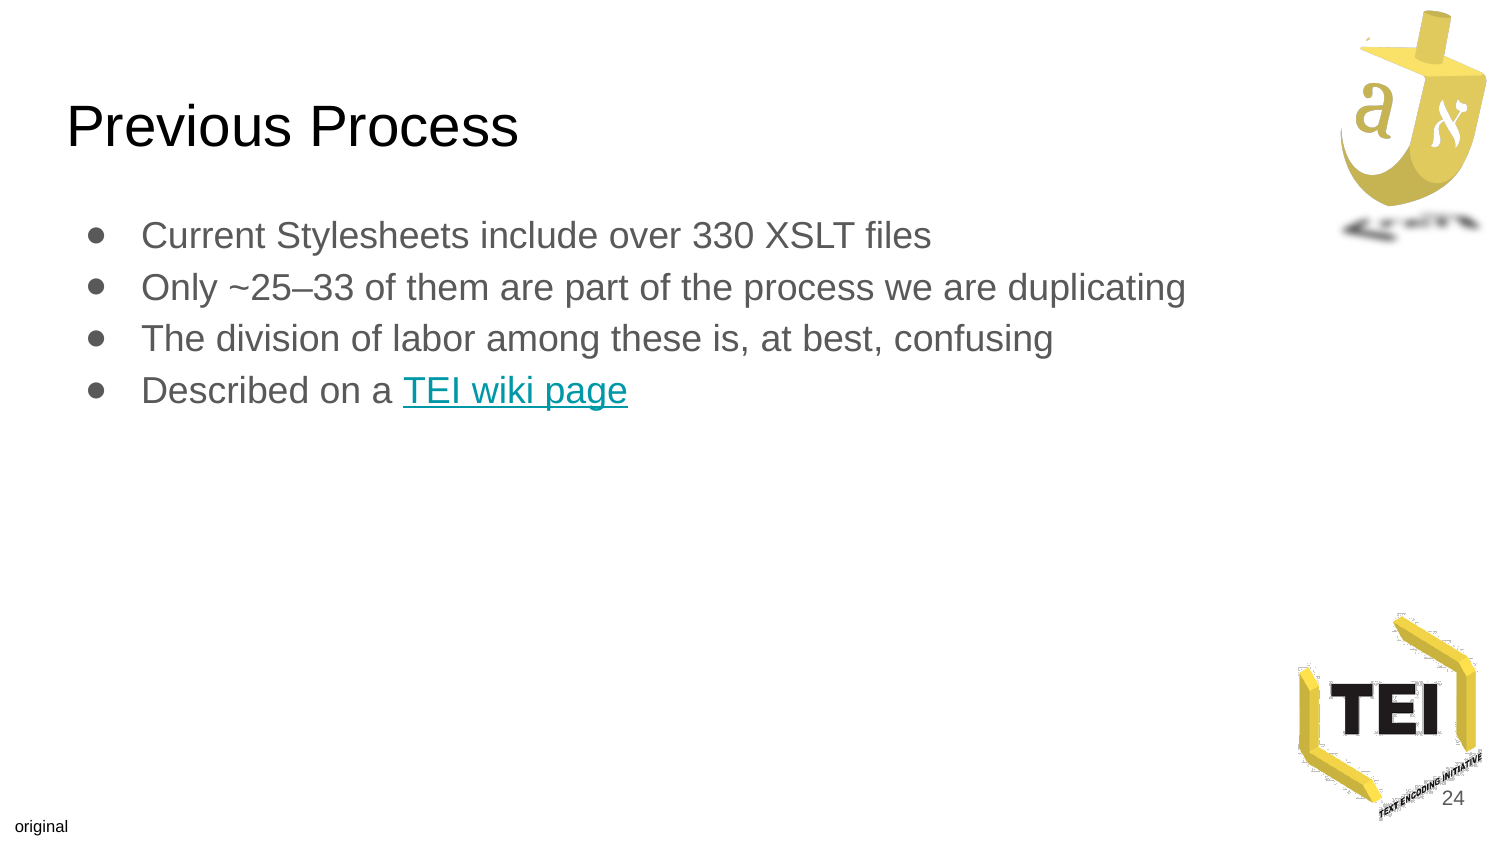

# Previous Process
Current Stylesheets include over 330 XSLT files
Only ~25–33 of them are part of the process we are duplicating
The division of labor among these is, at best, confusing
Described on a TEI wiki page
original